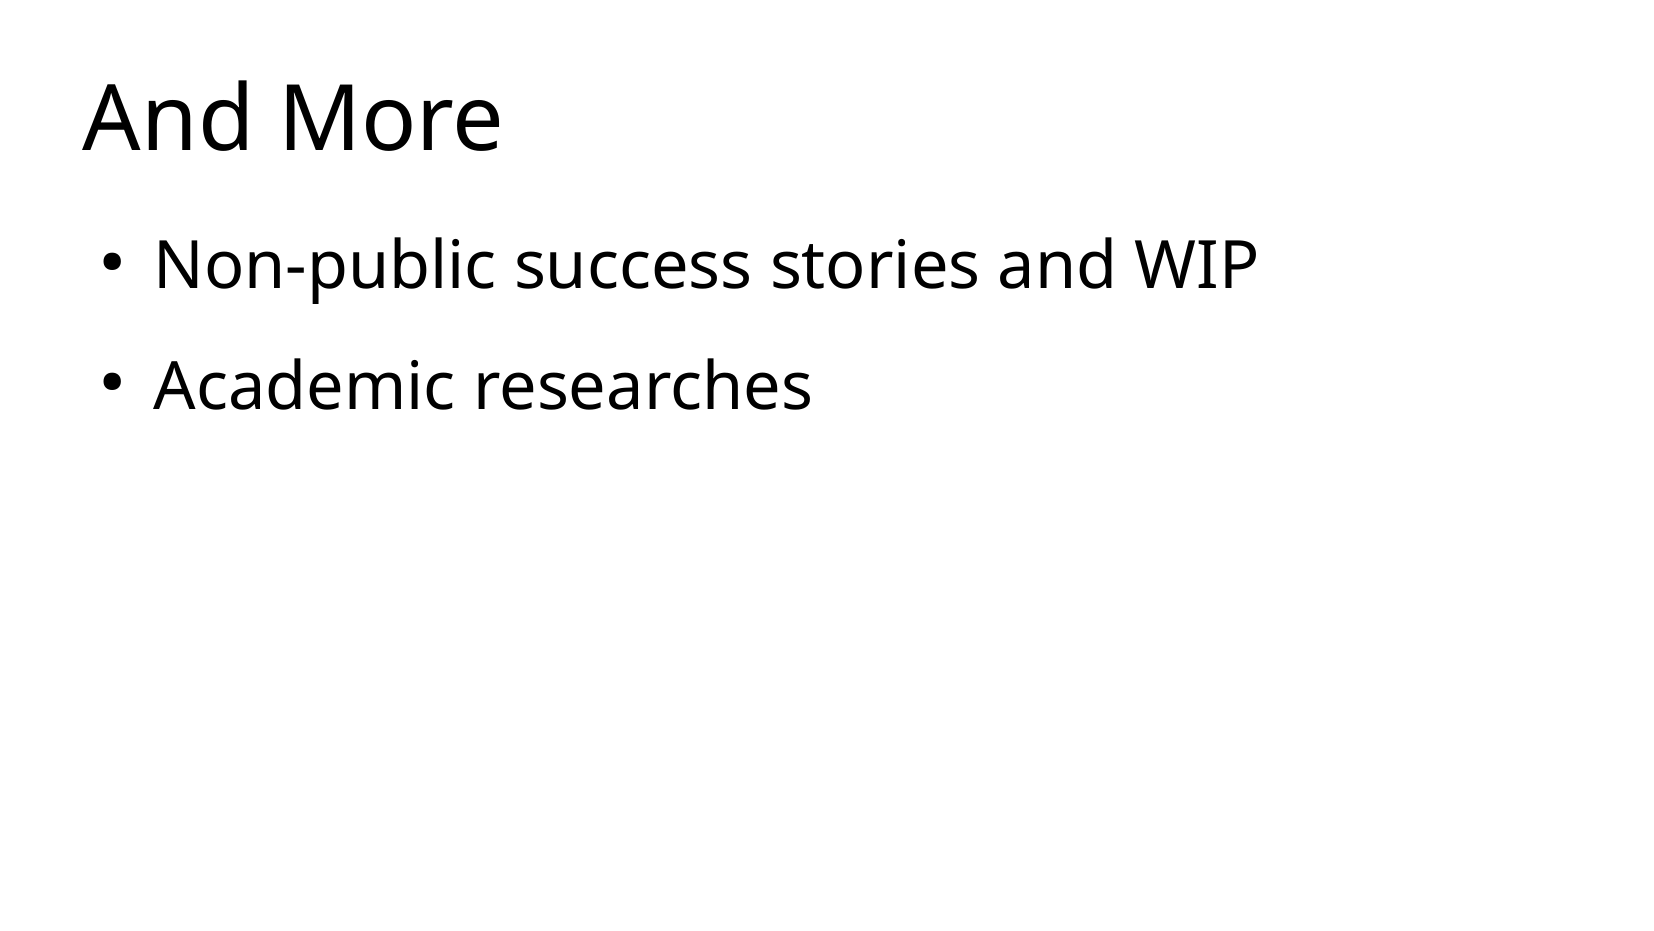

# And More
Non-public success stories and WIP
Academic researches